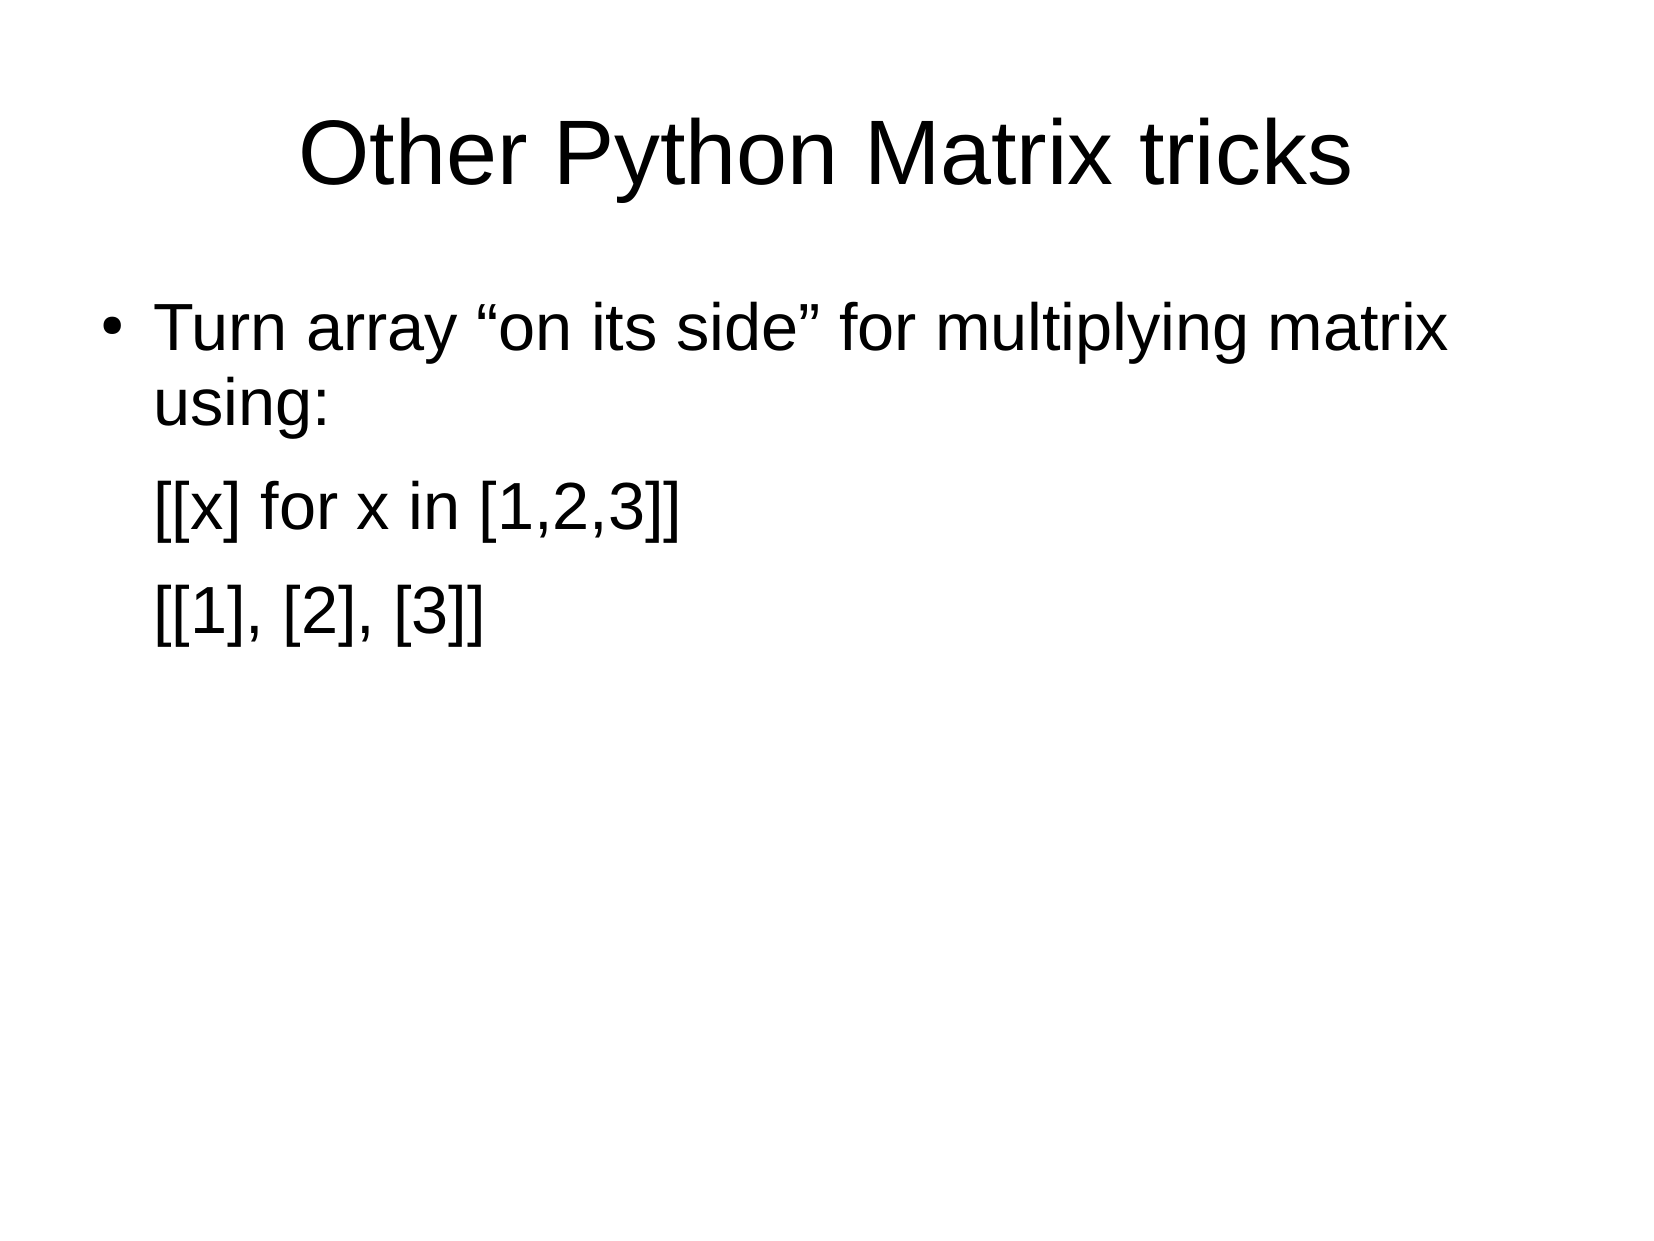

# Other Python Matrix tricks
Turn array “on its side” for multiplying matrix using:
[[x] for x in [1,2,3]]
[[1], [2], [3]]